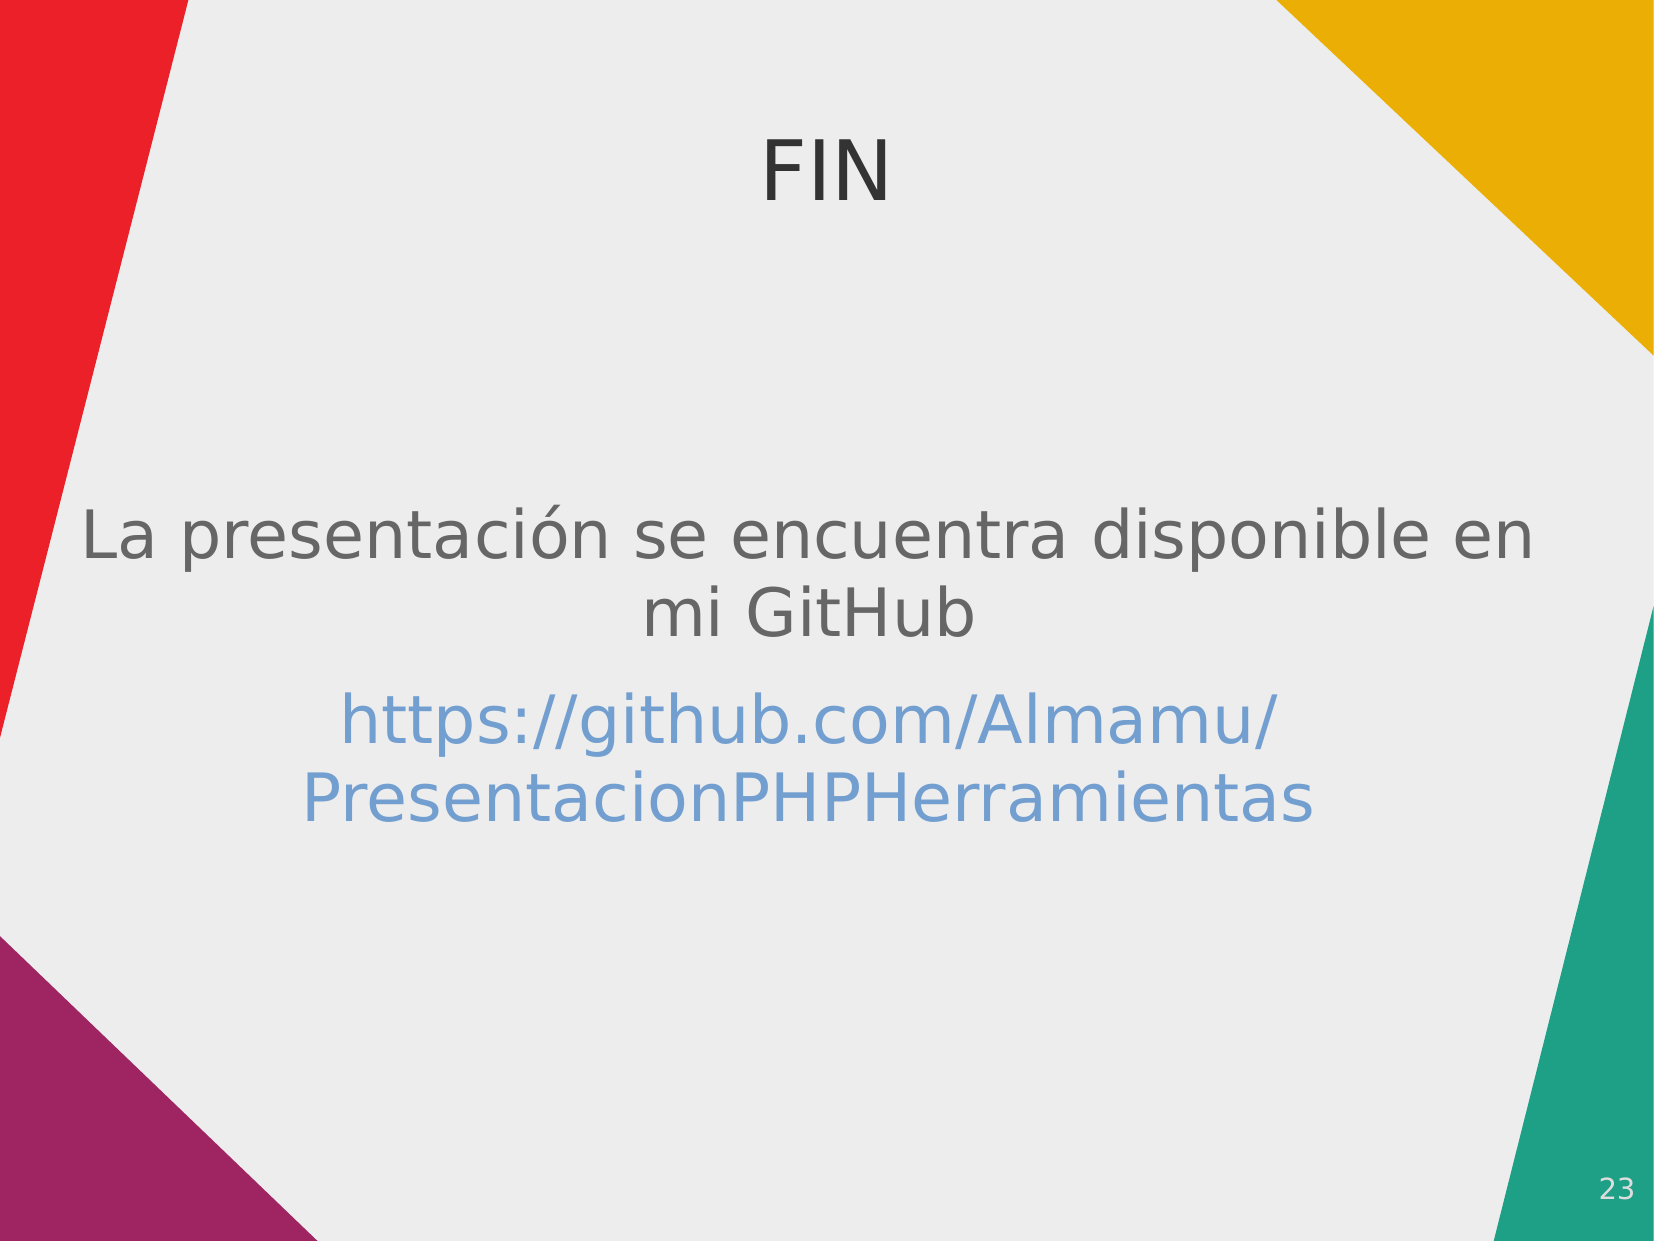

# FIN
La presentación se encuentra disponible en mi GitHub
https://github.com/Almamu/PresentacionPHPHerramientas
23